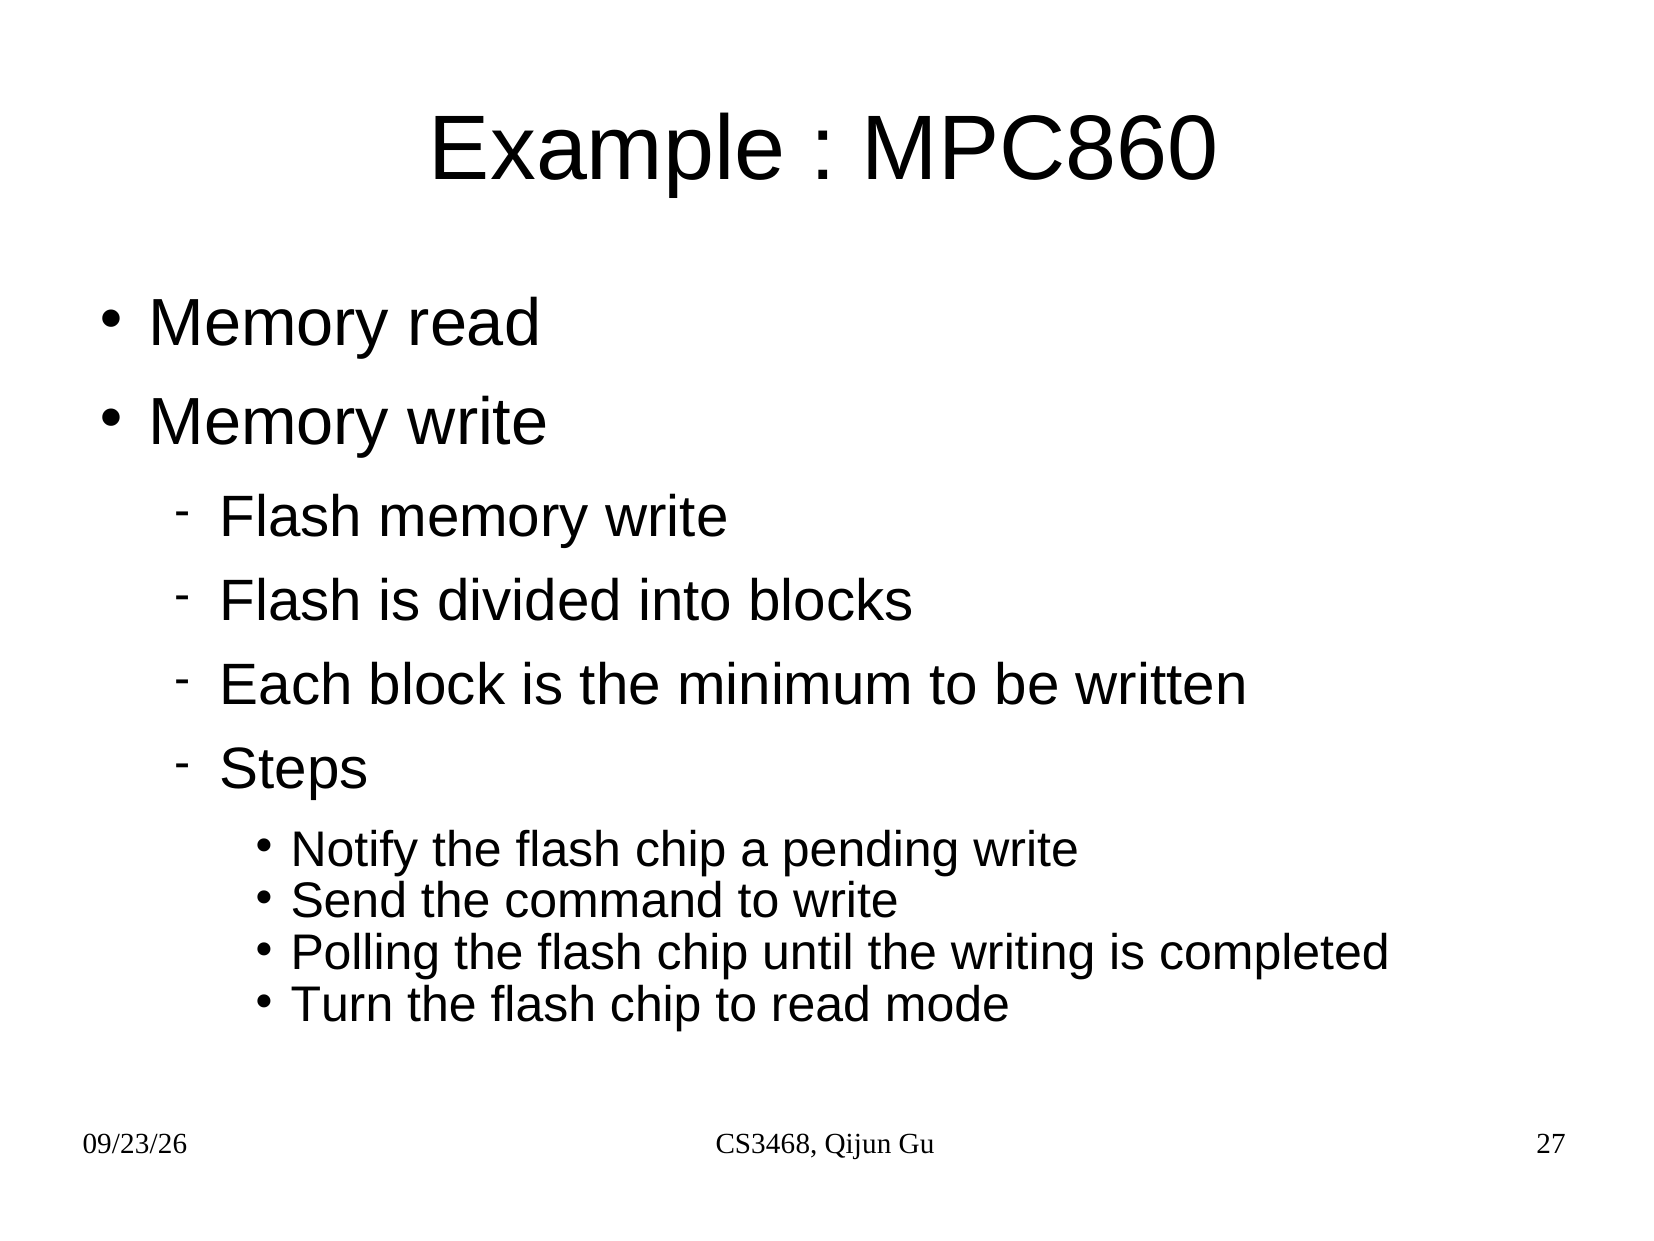

# Example : MPC860
Memory read
Memory write
Flash memory write
Flash is divided into blocks
Each block is the minimum to be written
Steps
Notify the flash chip a pending write
Send the command to write
Polling the flash chip until the writing is completed
Turn the flash chip to read mode
CS3468, Qijun Gu
27